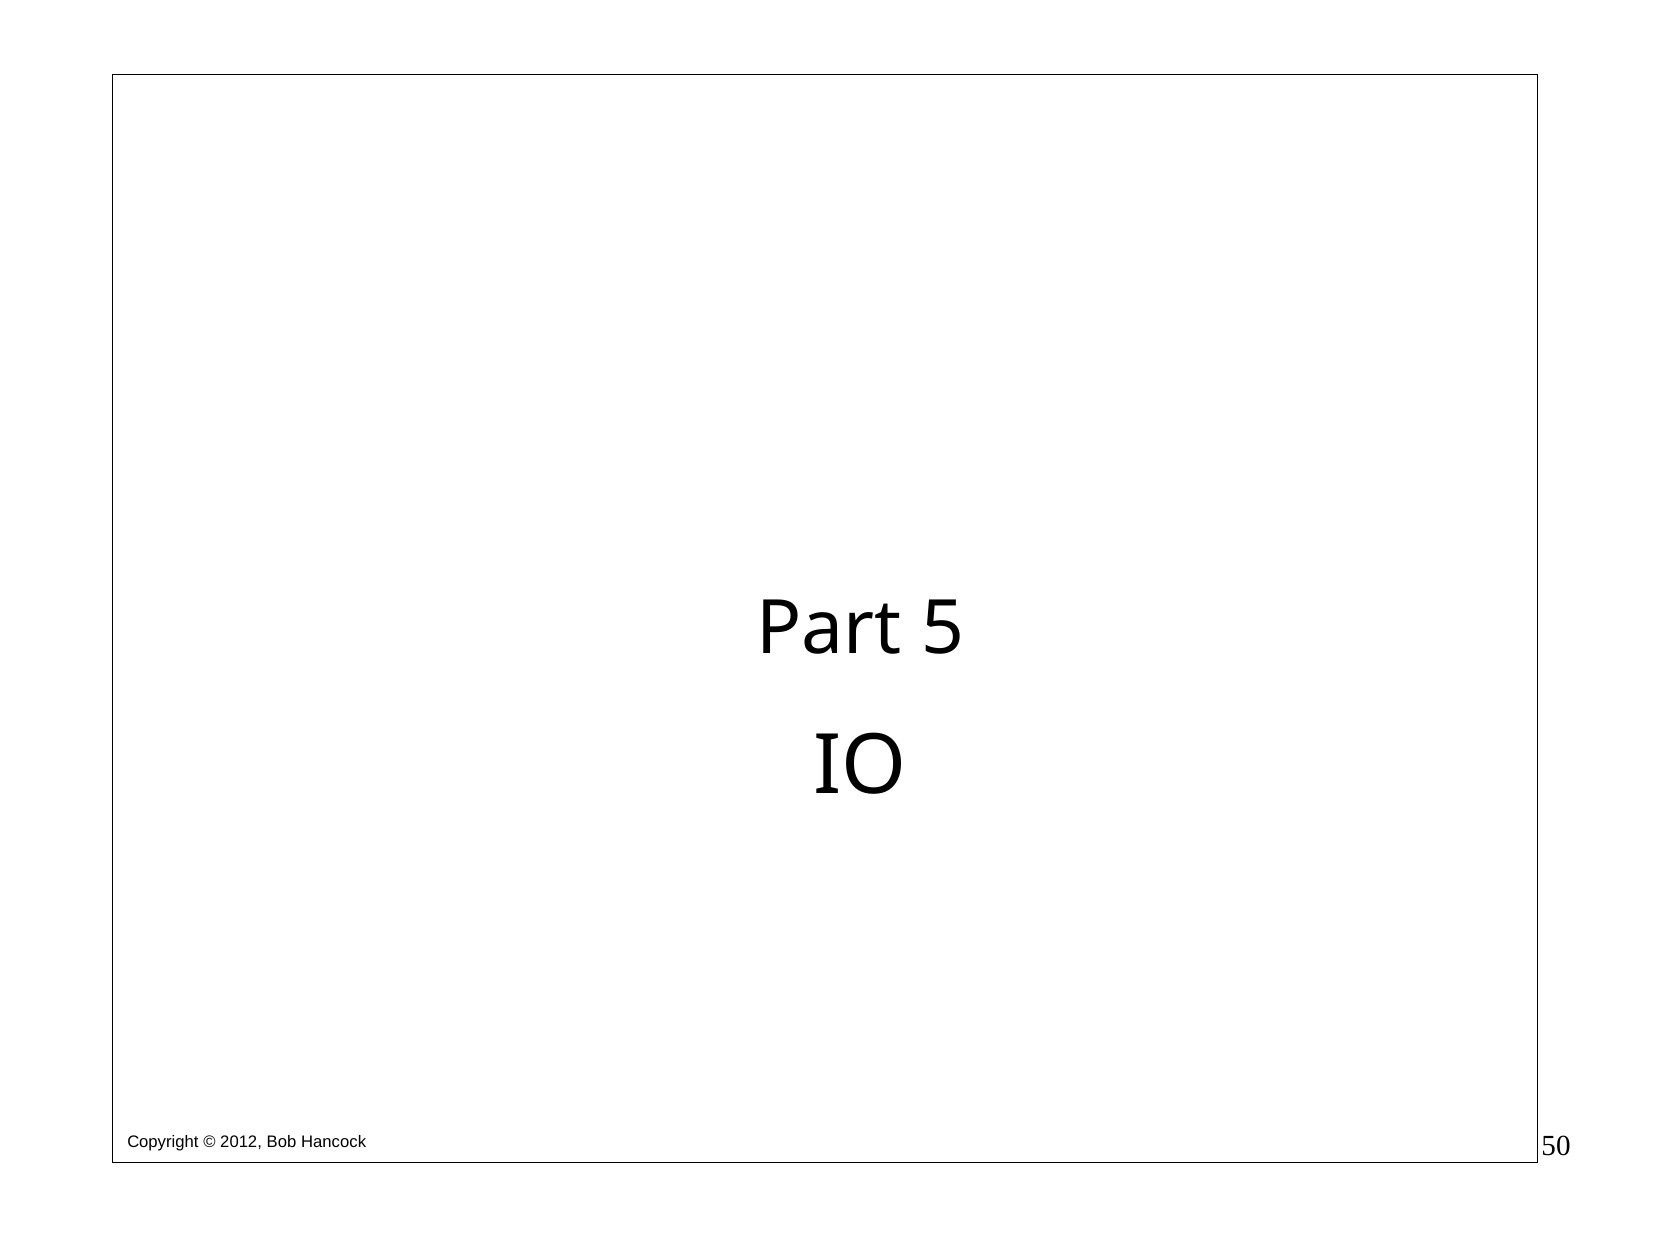

#
Part 5
IO
Copyright © 2012, Bob Hancock
50